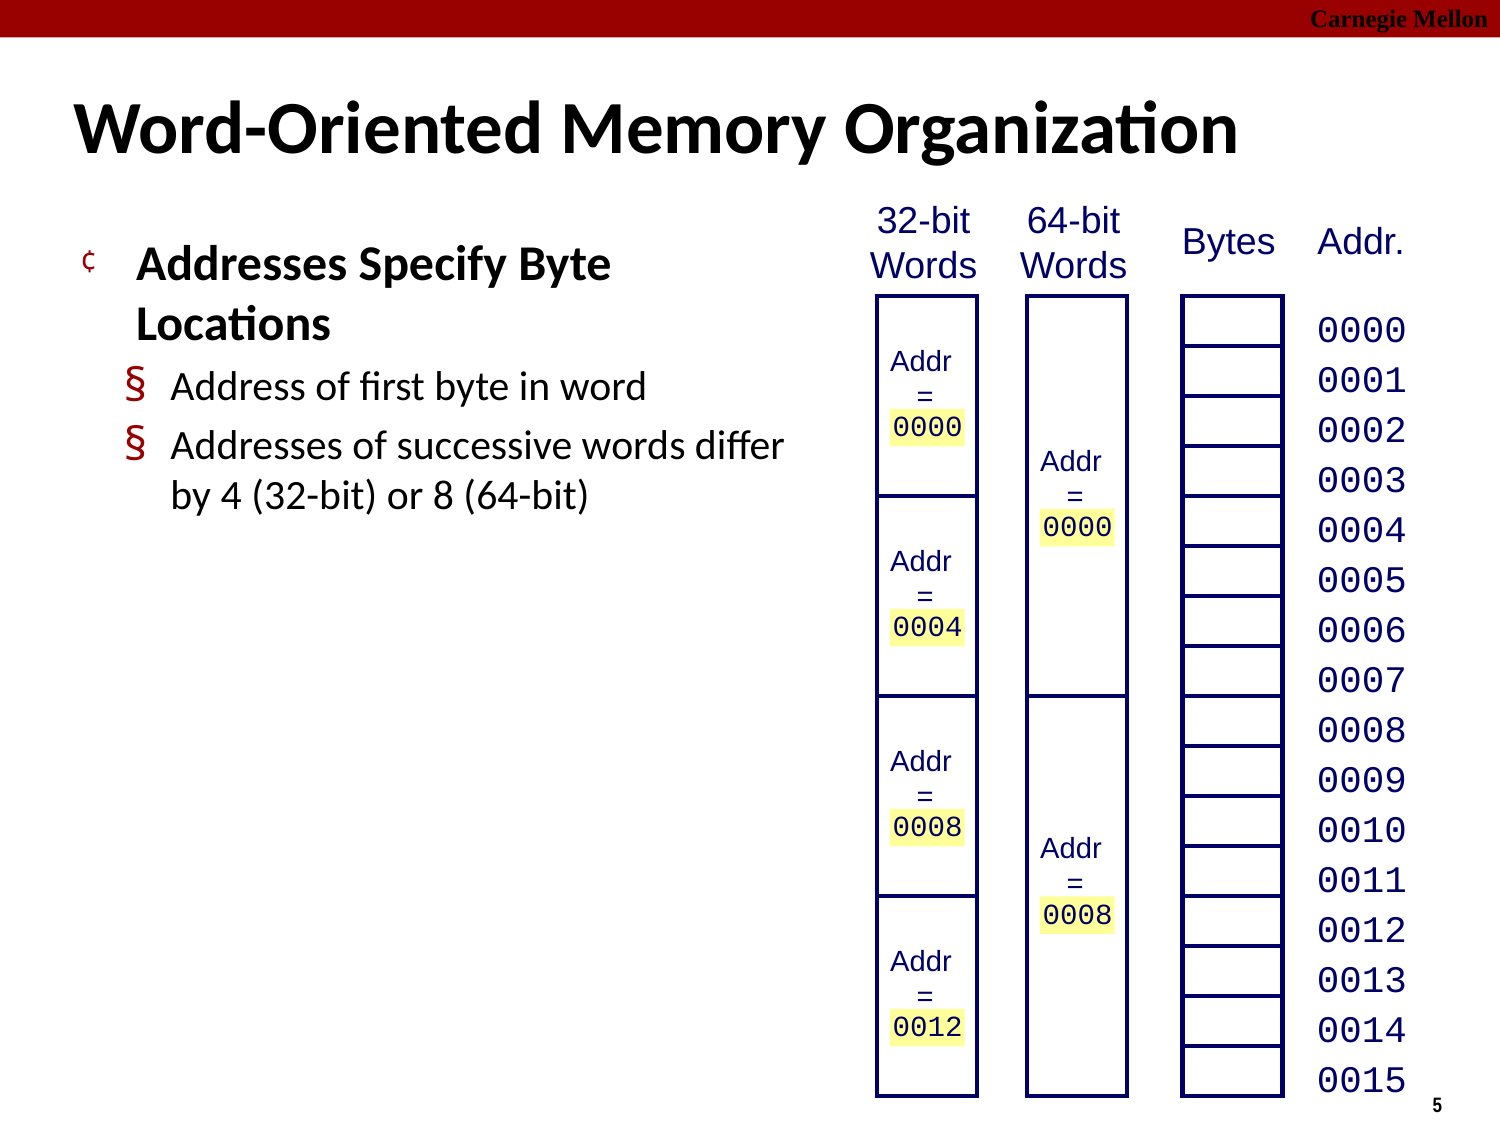

# Word-Oriented Memory Organization
32-bit
Words
64-bit
Words
Bytes
Addr.
0000
Addr
=
??
0001
0002
0000
0004
0008
0012
Addr
=
??
0003
0004
0000
0008
Addr
=
??
0005
0006
0007
0008
Addr
=
??
0009
0010
Addr
=
??
0011
0012
Addr
=
??
0013
0014
0015
Addresses Specify Byte Locations
Address of first byte in word
Addresses of successive words differ by 4 (32-bit) or 8 (64-bit)